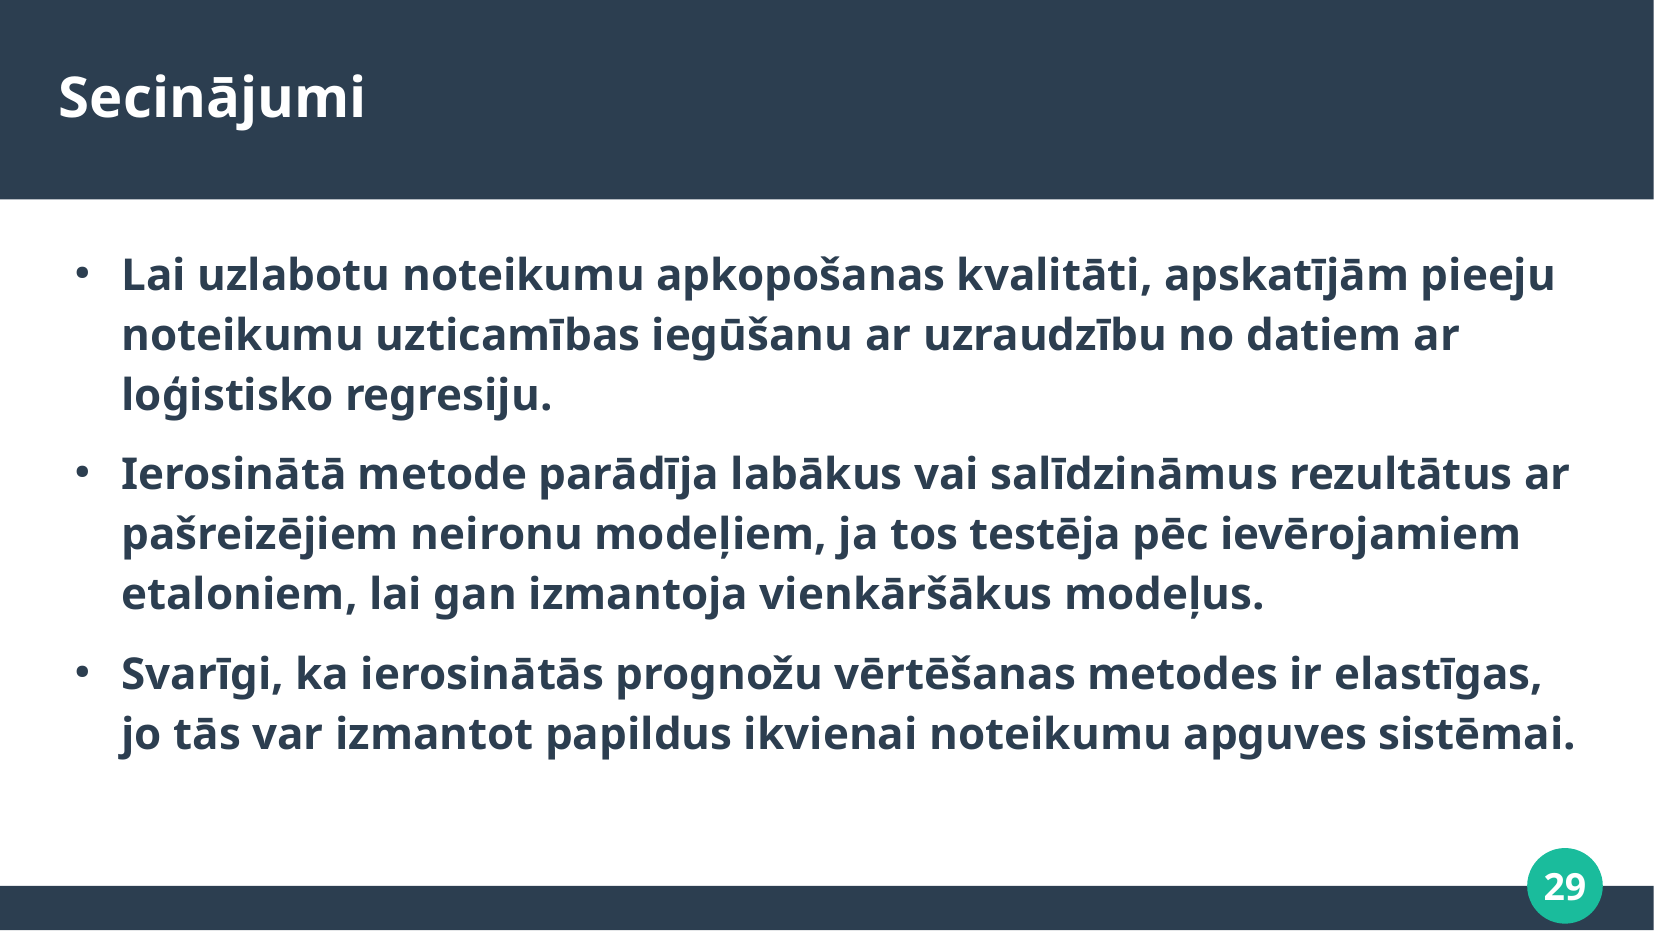

# Secinājumi
Lai uzlabotu noteikumu apkopošanas kvalitāti, apskatījām pieeju noteikumu uzticamības iegūšanu ar uzraudzību no datiem ar loģistisko regresiju.
Ierosinātā metode parādīja labākus vai salīdzināmus rezultātus ar pašreizējiem neironu modeļiem, ja tos testēja pēc ievērojamiem etaloniem, lai gan izmantoja vienkāršākus modeļus.
Svarīgi, ka ierosinātās prognožu vērtēšanas metodes ir elastīgas, jo tās var izmantot papildus ikvienai noteikumu apguves sistēmai.